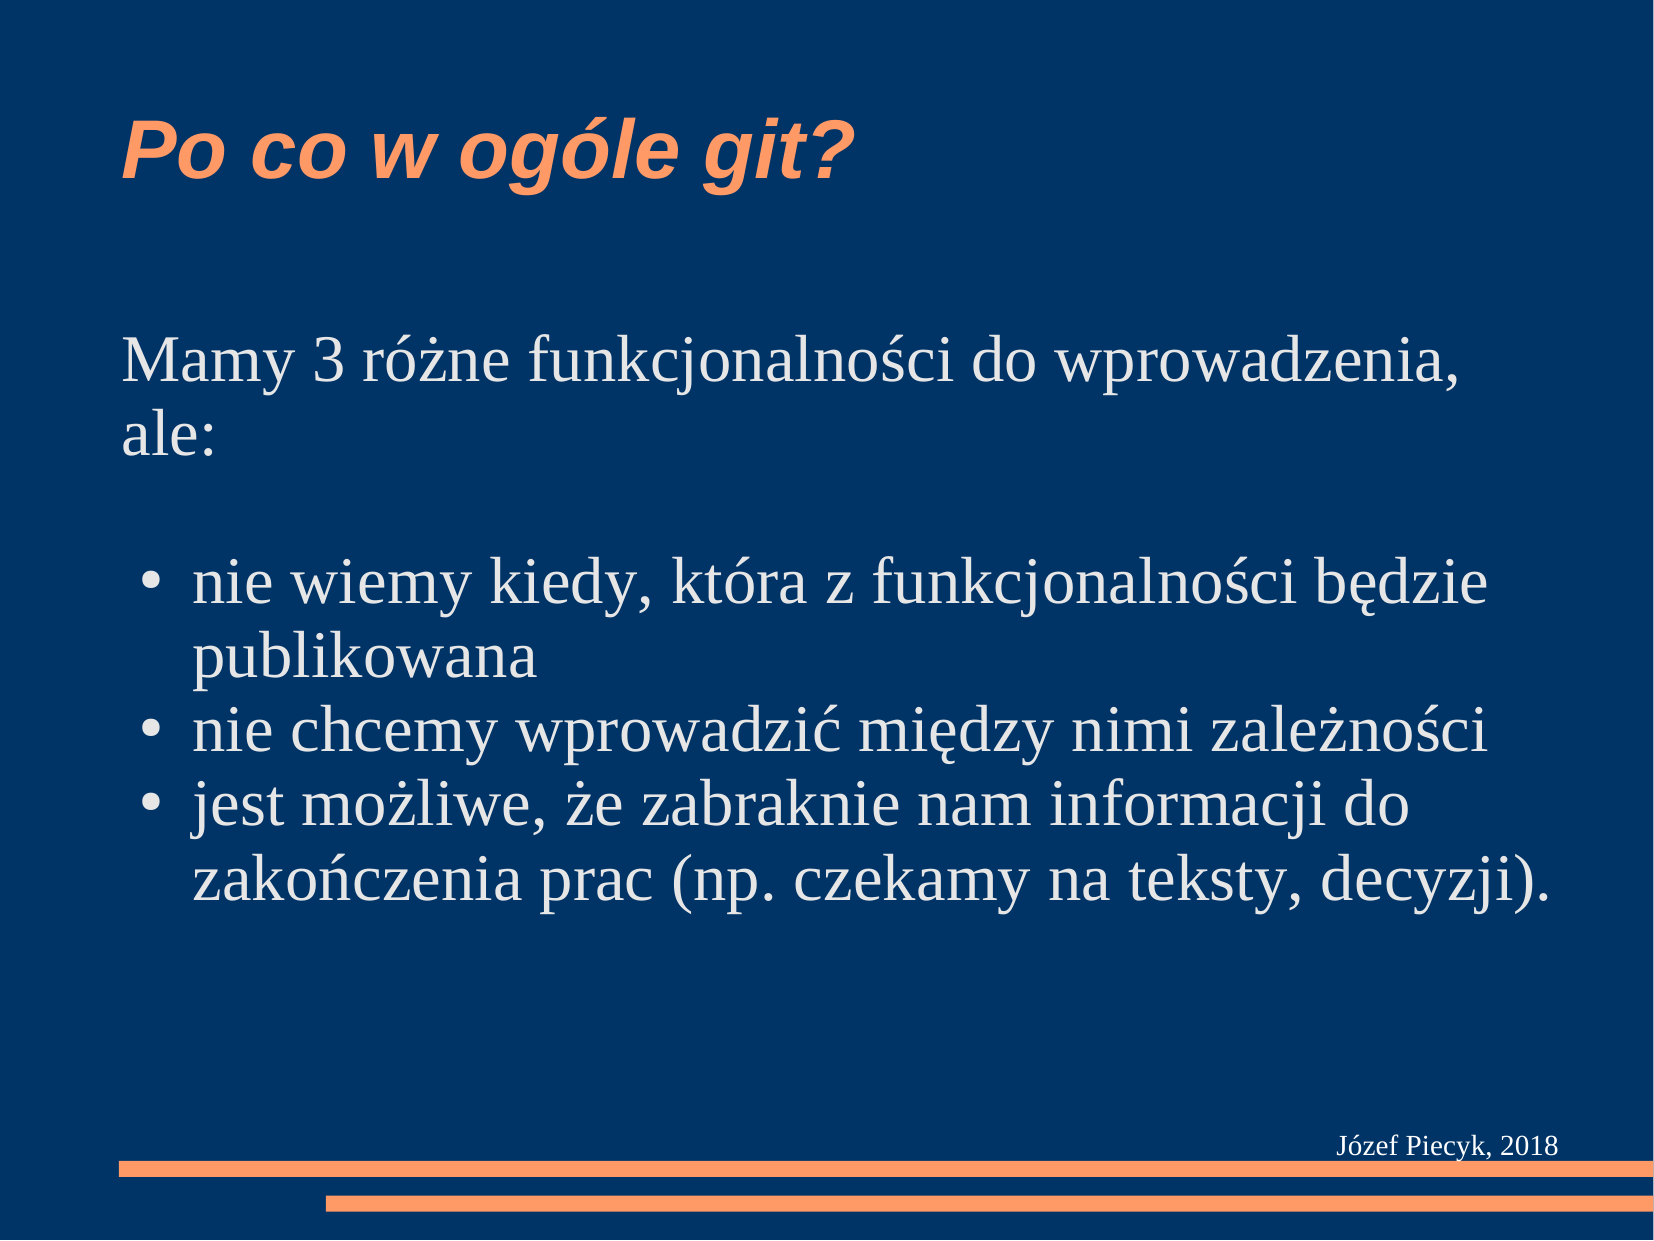

# Po co w ogóle git?
Mamy 3 różne funkcjonalności do wprowadzenia, ale:
nie wiemy kiedy, która z funkcjonalności będzie publikowana
nie chcemy wprowadzić między nimi zależności
jest możliwe, że zabraknie nam informacji do zakończenia prac (np. czekamy na teksty, decyzji).